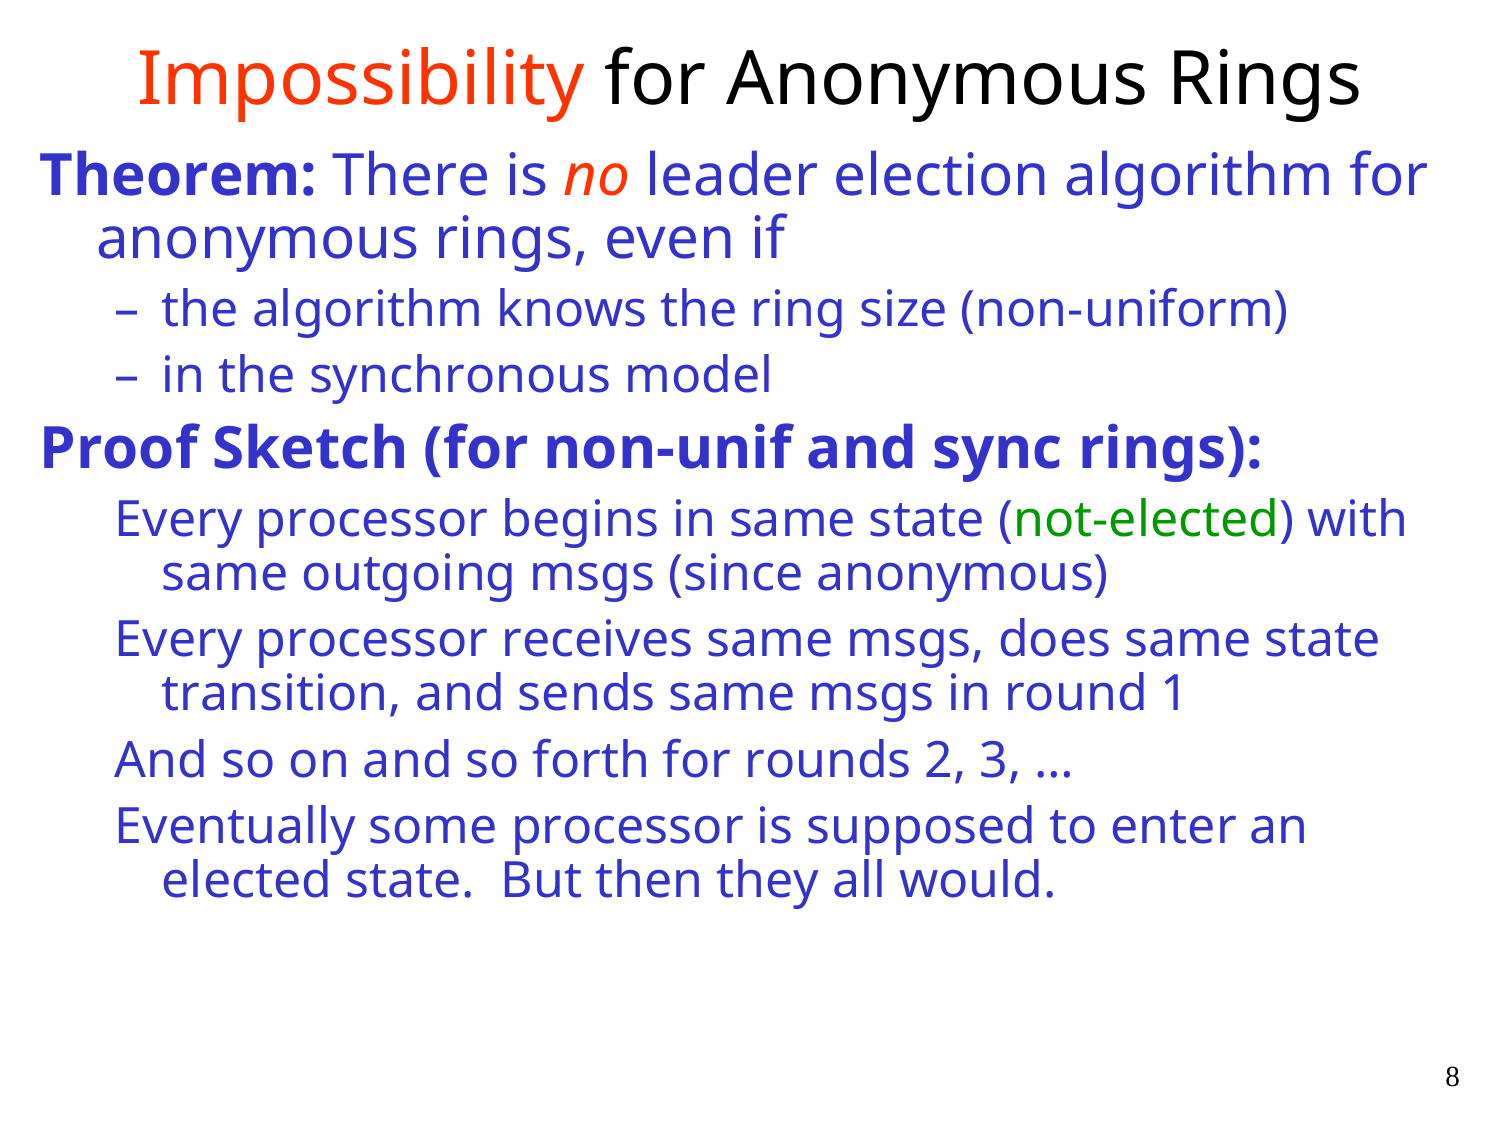

# Impossibility for Anonymous Rings
Theorem: There is no leader election algorithm for anonymous rings, even if
the algorithm knows the ring size (non-uniform)
in the synchronous model
Proof Sketch (for non-unif and sync rings):
Every processor begins in same state (not-elected) with same outgoing msgs (since anonymous)
Every processor receives same msgs, does same state transition, and sends same msgs in round 1
And so on and so forth for rounds 2, 3, …
Eventually some processor is supposed to enter an elected state. But then they all would.